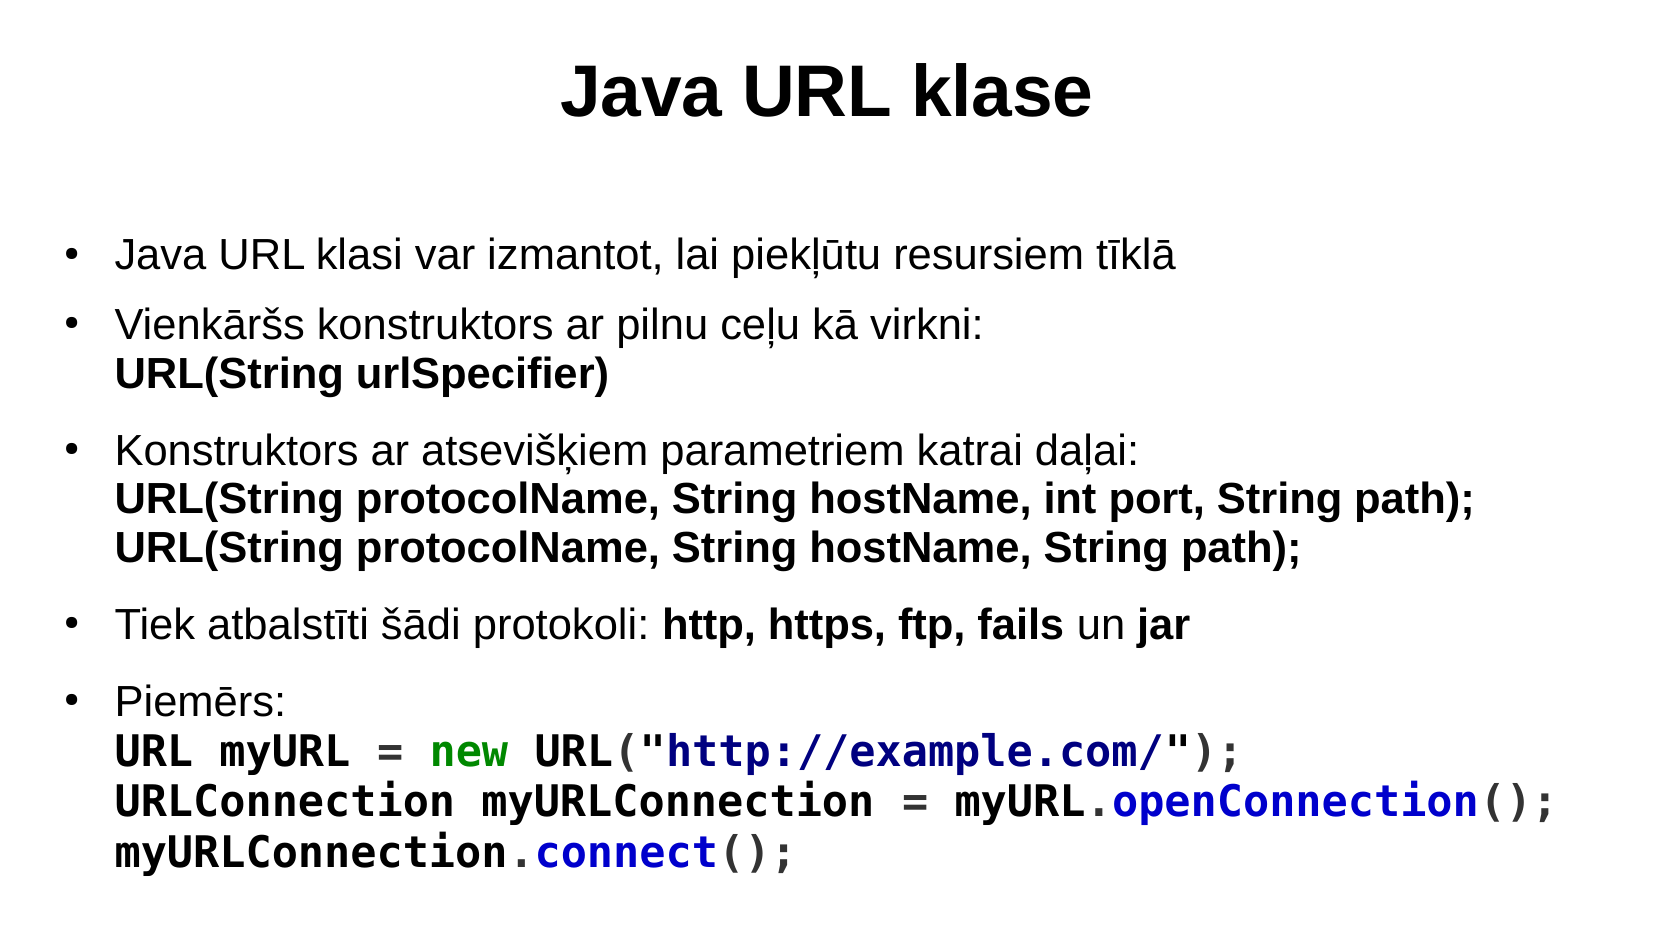

# Java URL klase
Java URL klasi var izmantot, lai piekļūtu resursiem tīklā
Vienkāršs konstruktors ar pilnu ceļu kā virkni:
URL(String urlSpecifier)
Konstruktors ar atsevišķiem parametriem katrai daļai:
URL(String protocolName, String hostName, int port, String path);
URL(String protocolName, String hostName, String path);
Tiek atbalstīti šādi protokoli: http, https, ftp, fails un jar
Piemērs:
URL myURL = new URL("http://example.com/");
URLConnection myURLConnection = myURL.openConnection();
myURLConnection.connect();